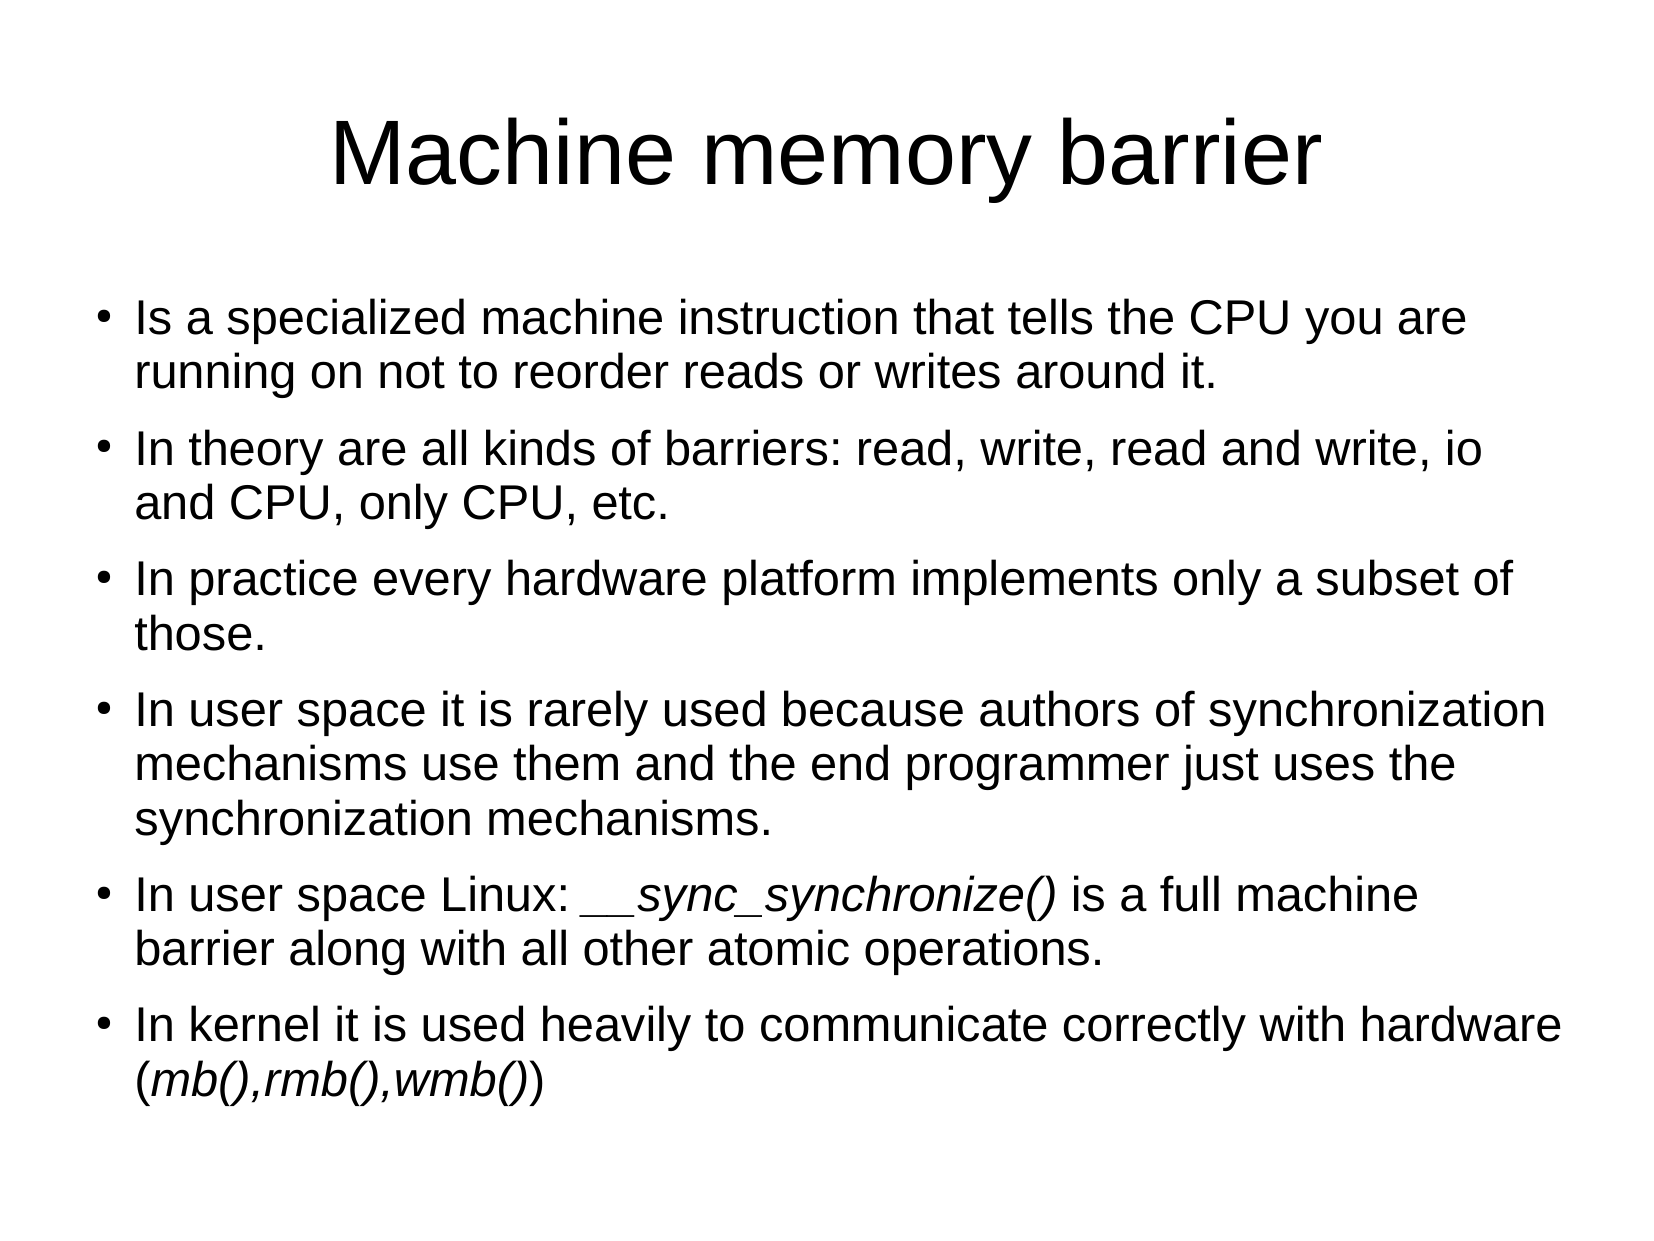

# Machine memory barrier
Is a specialized machine instruction that tells the CPU you are running on not to reorder reads or writes around it.
In theory are all kinds of barriers: read, write, read and write, io and CPU, only CPU, etc.
In practice every hardware platform implements only a subset of those.
In user space it is rarely used because authors of synchronization mechanisms use them and the end programmer just uses the synchronization mechanisms.
In user space Linux: __sync_synchronize() is a full machine barrier along with all other atomic operations.
In kernel it is used heavily to communicate correctly with hardware (mb(),rmb(),wmb())